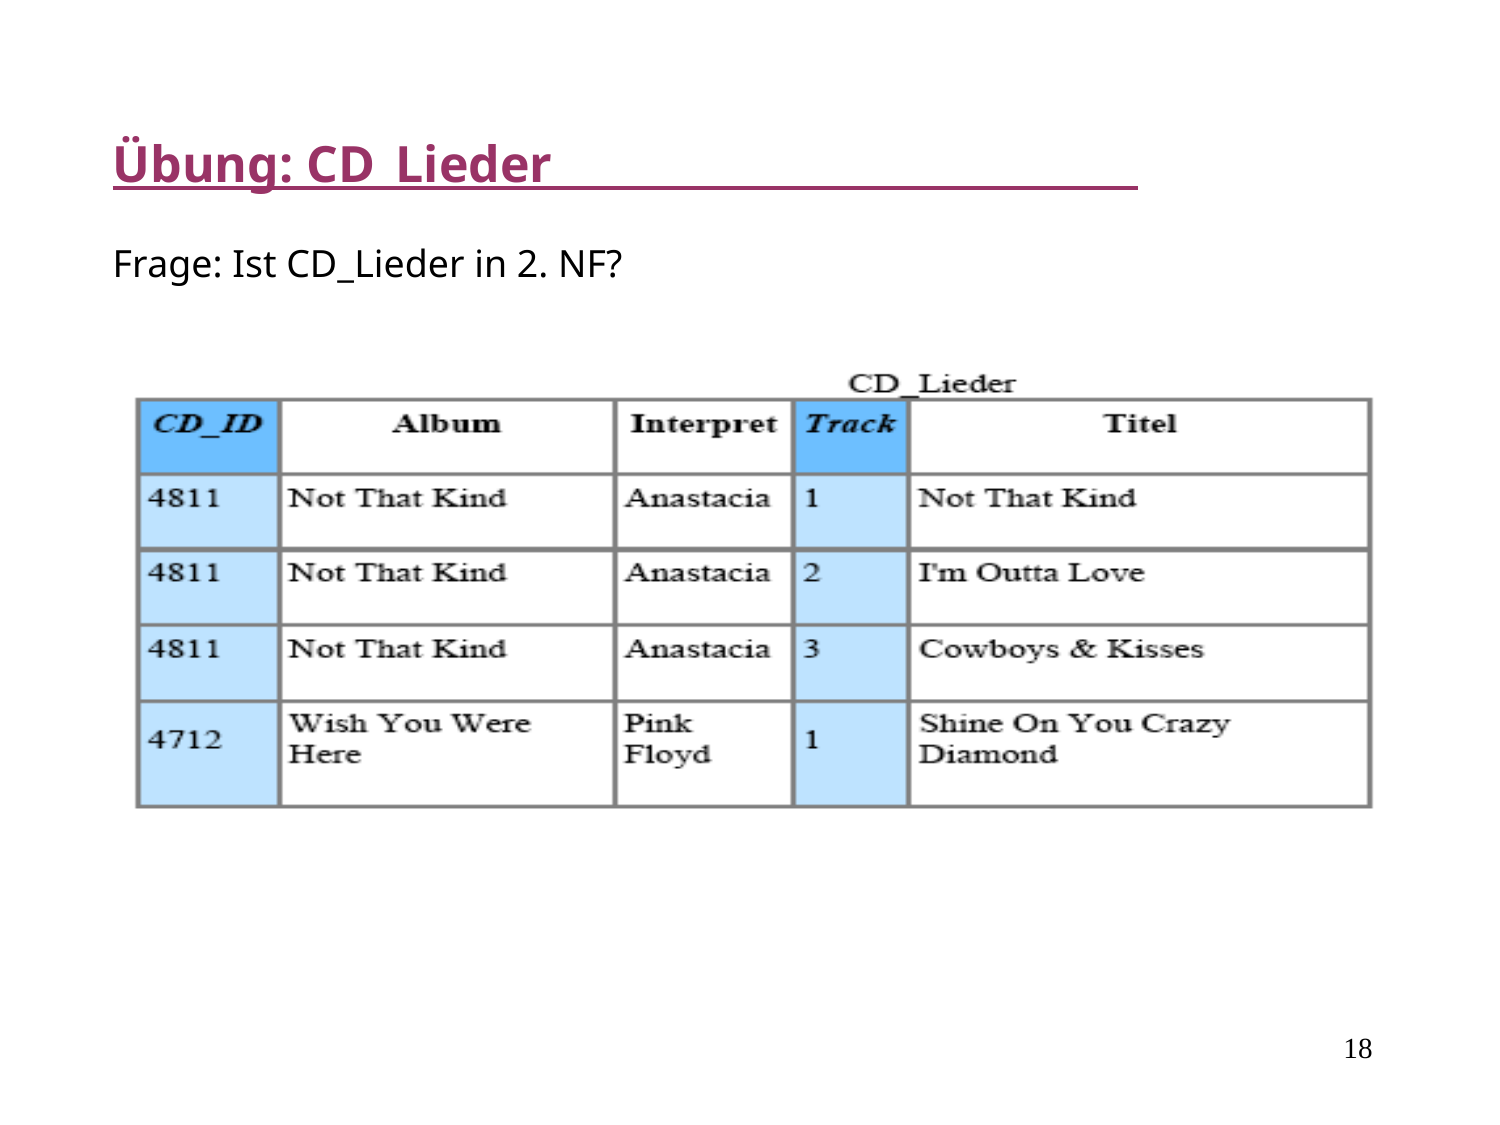

# Übung: CD_Lieder
Frage: Ist CD_Lieder in 2. NF?
18